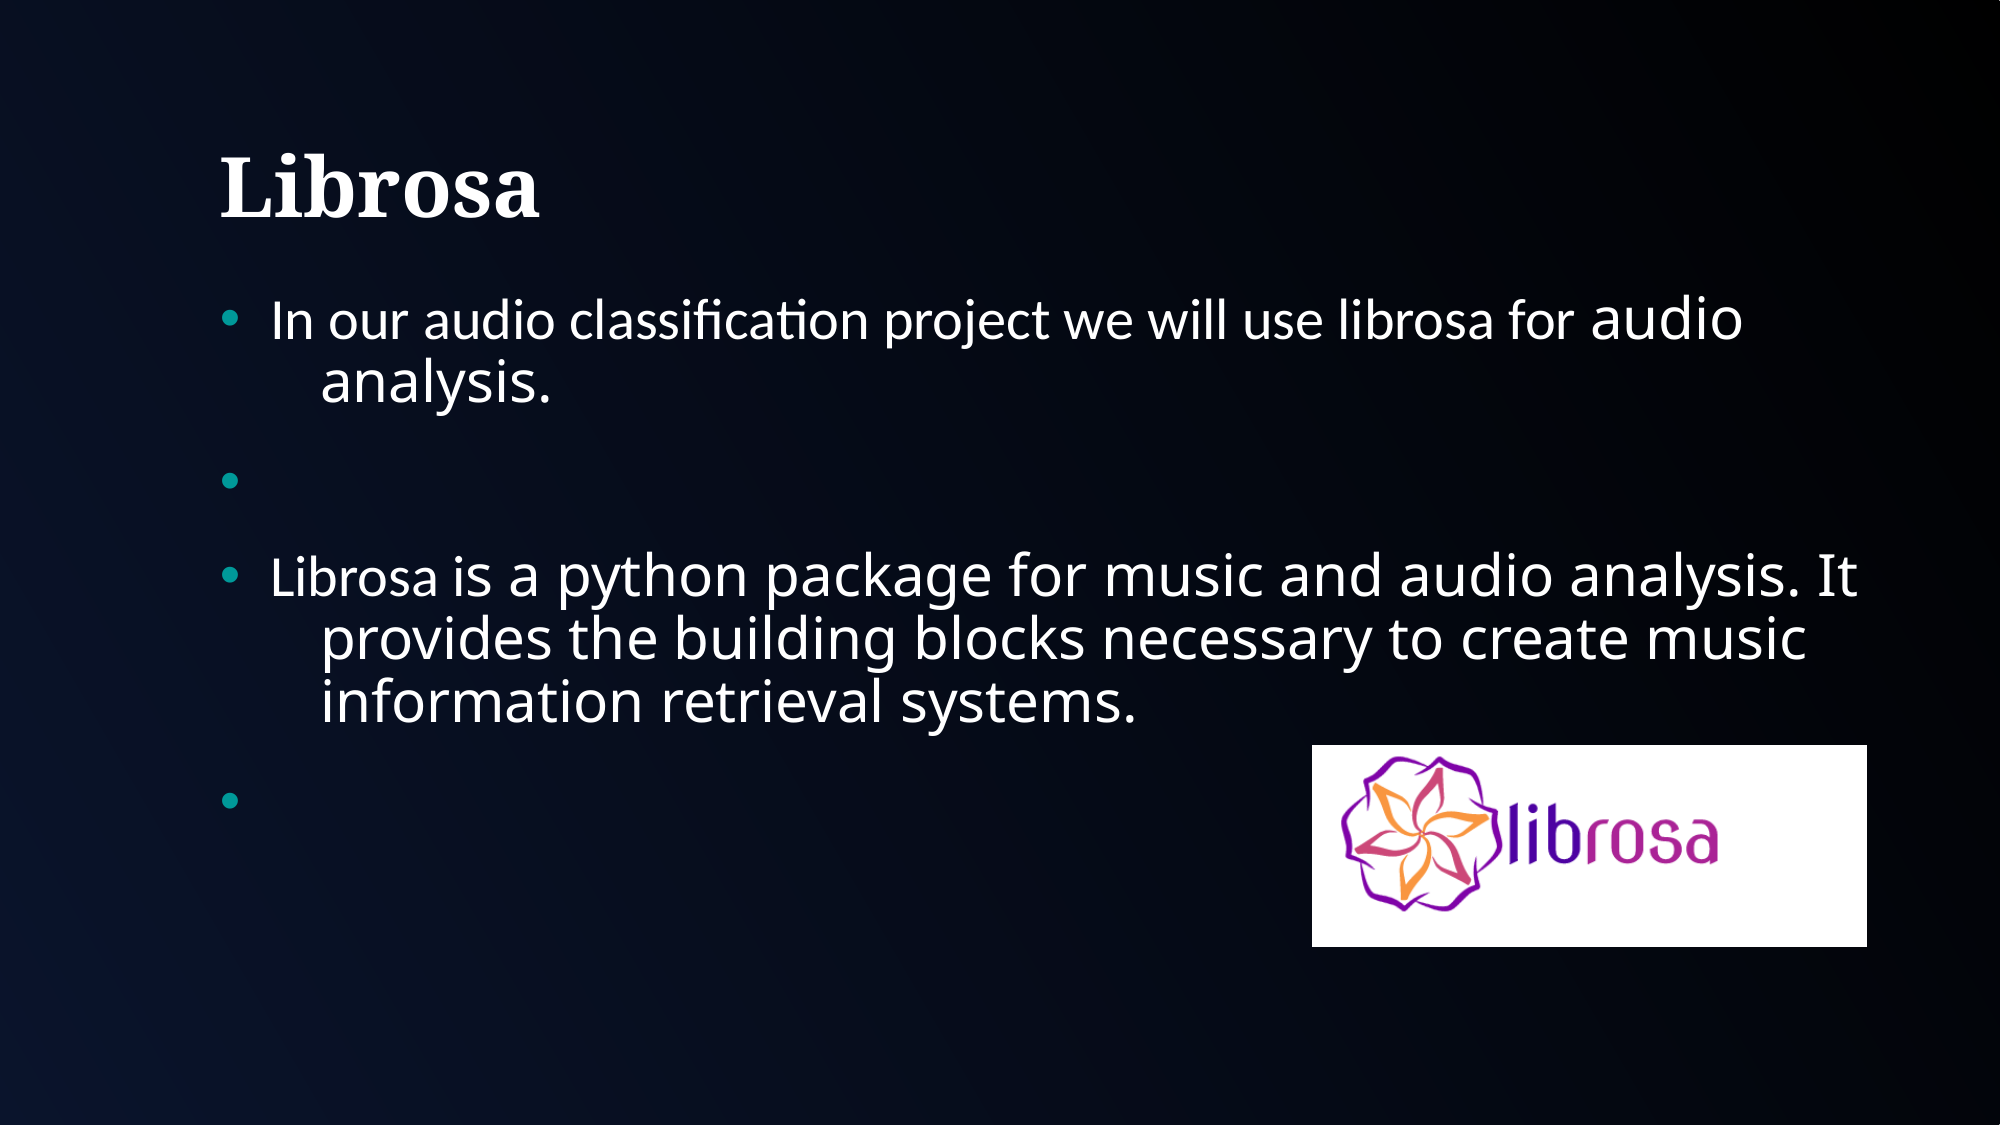

# Librosa
In our audio classification project we will use librosa for audio analysis.
Librosa is a python package for music and audio analysis. It provides the building blocks necessary to create music information retrieval systems.